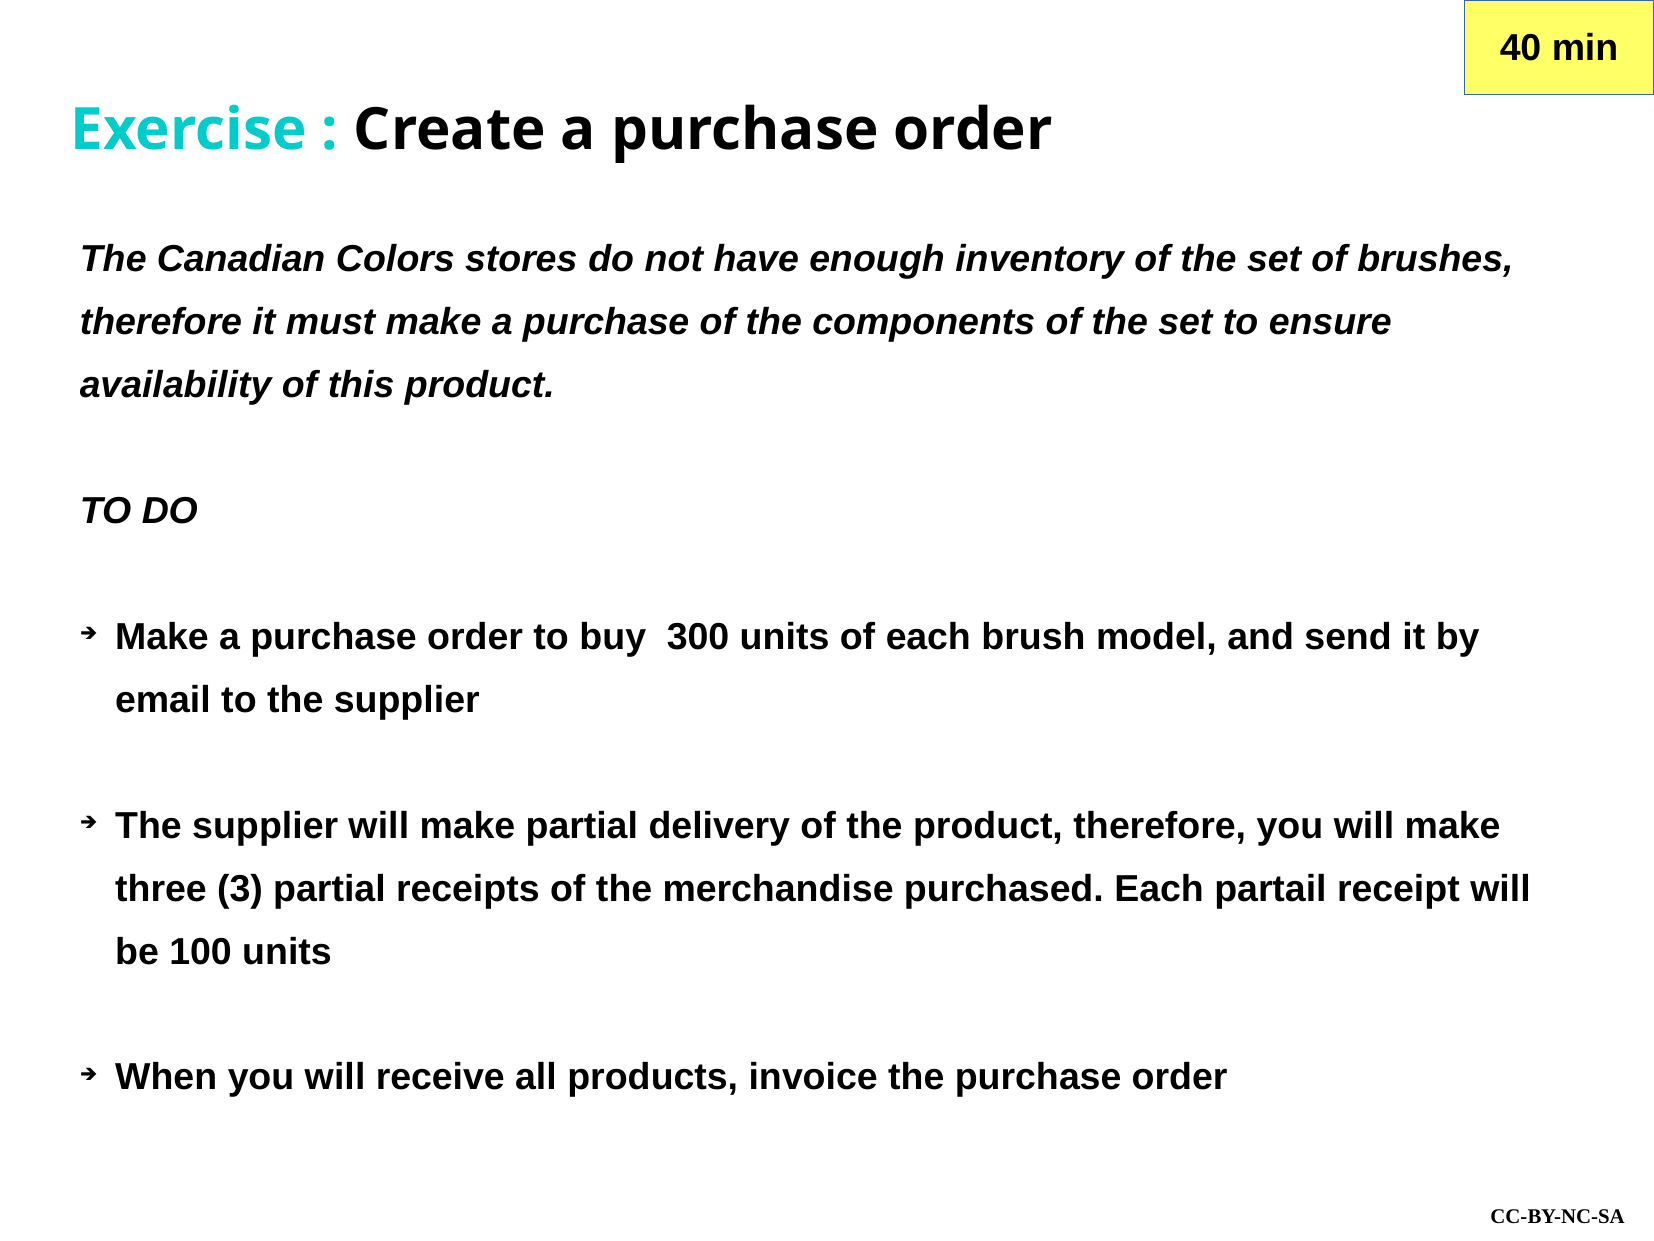

40 min
# Exercise : Create a purchase order
The Canadian Colors stores do not have enough inventory of the set of brushes, therefore it must make a purchase of the components of the set to ensure availability of this product.
TO DO
Make a purchase order to buy 300 units of each brush model, and send it by email to the supplier
The supplier will make partial delivery of the product, therefore, you will make three (3) partial receipts of the merchandise purchased. Each partail receipt will be 100 units
When you will receive all products, invoice the purchase order